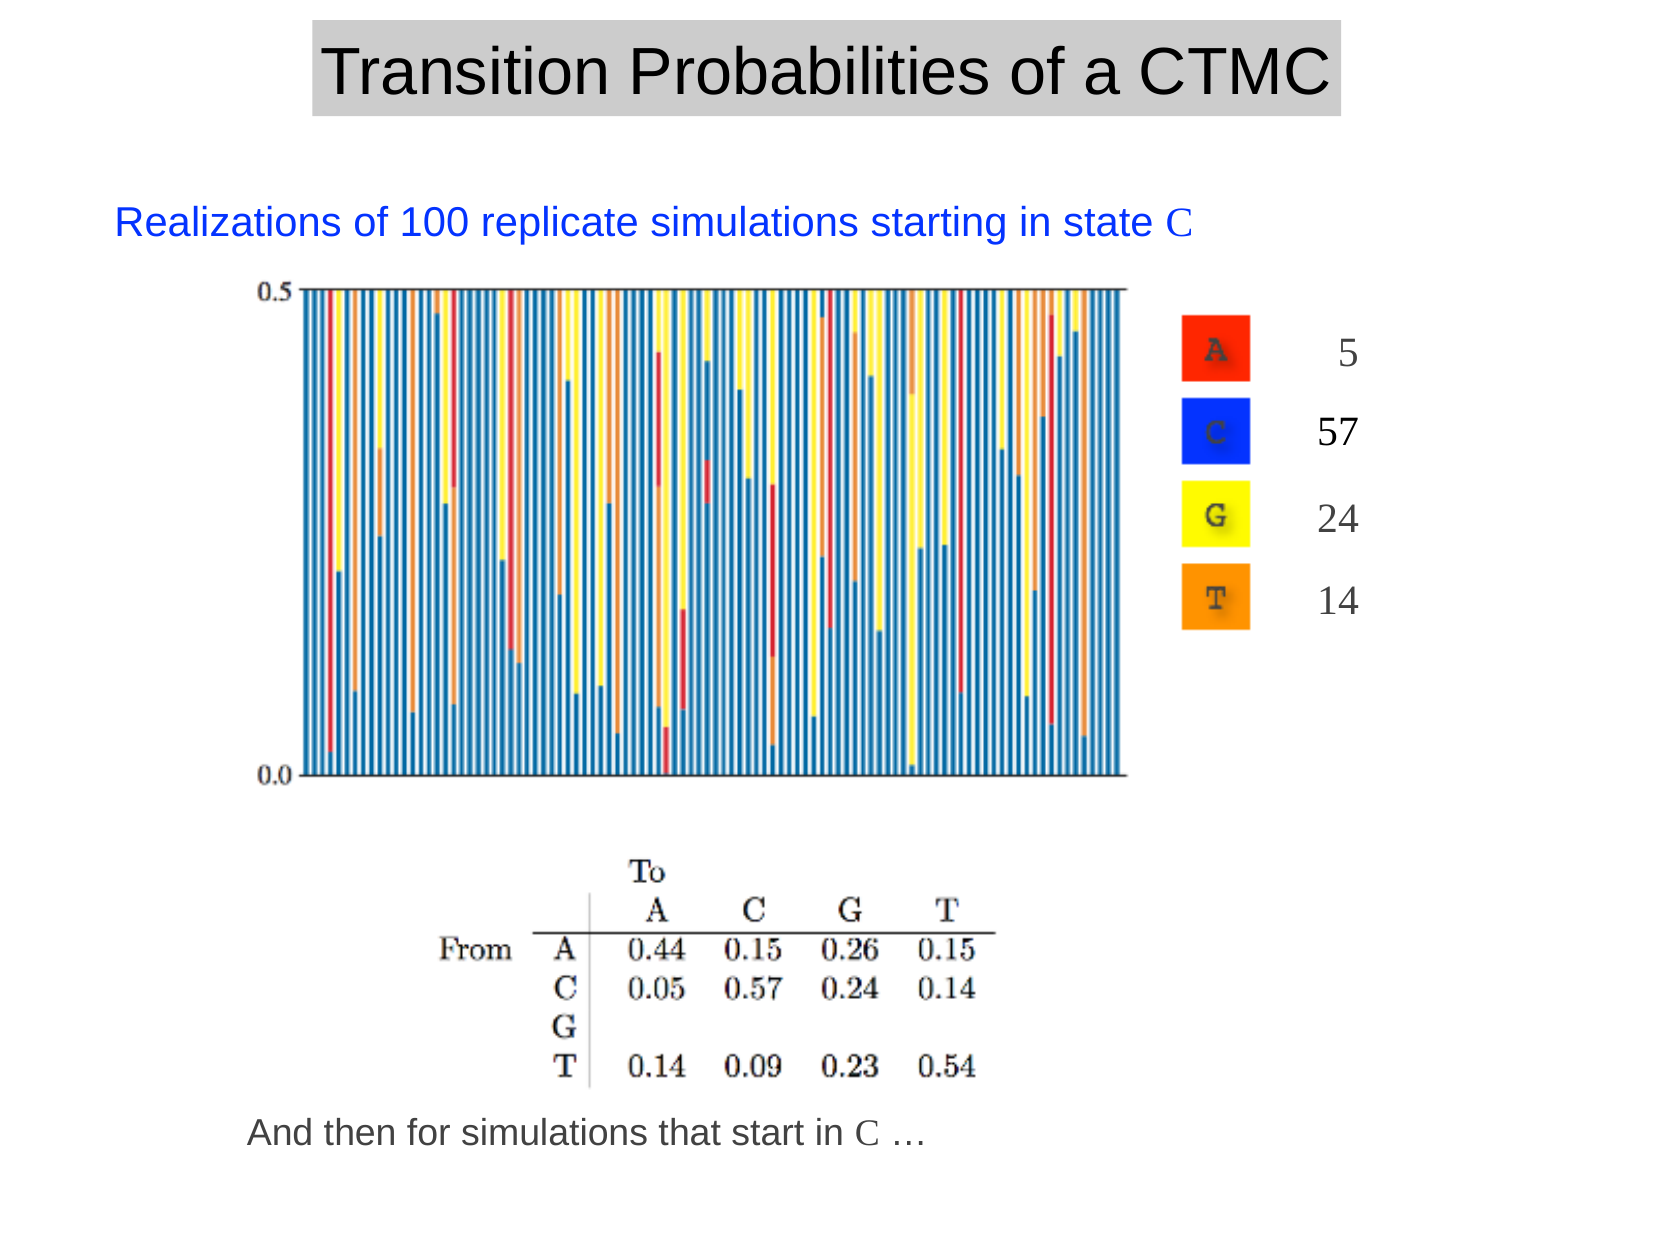

Transition Probabilities of a CTMC
Realizations of 100 replicate simulations starting in state C
05
57
24
14
And then for simulations that start in C …